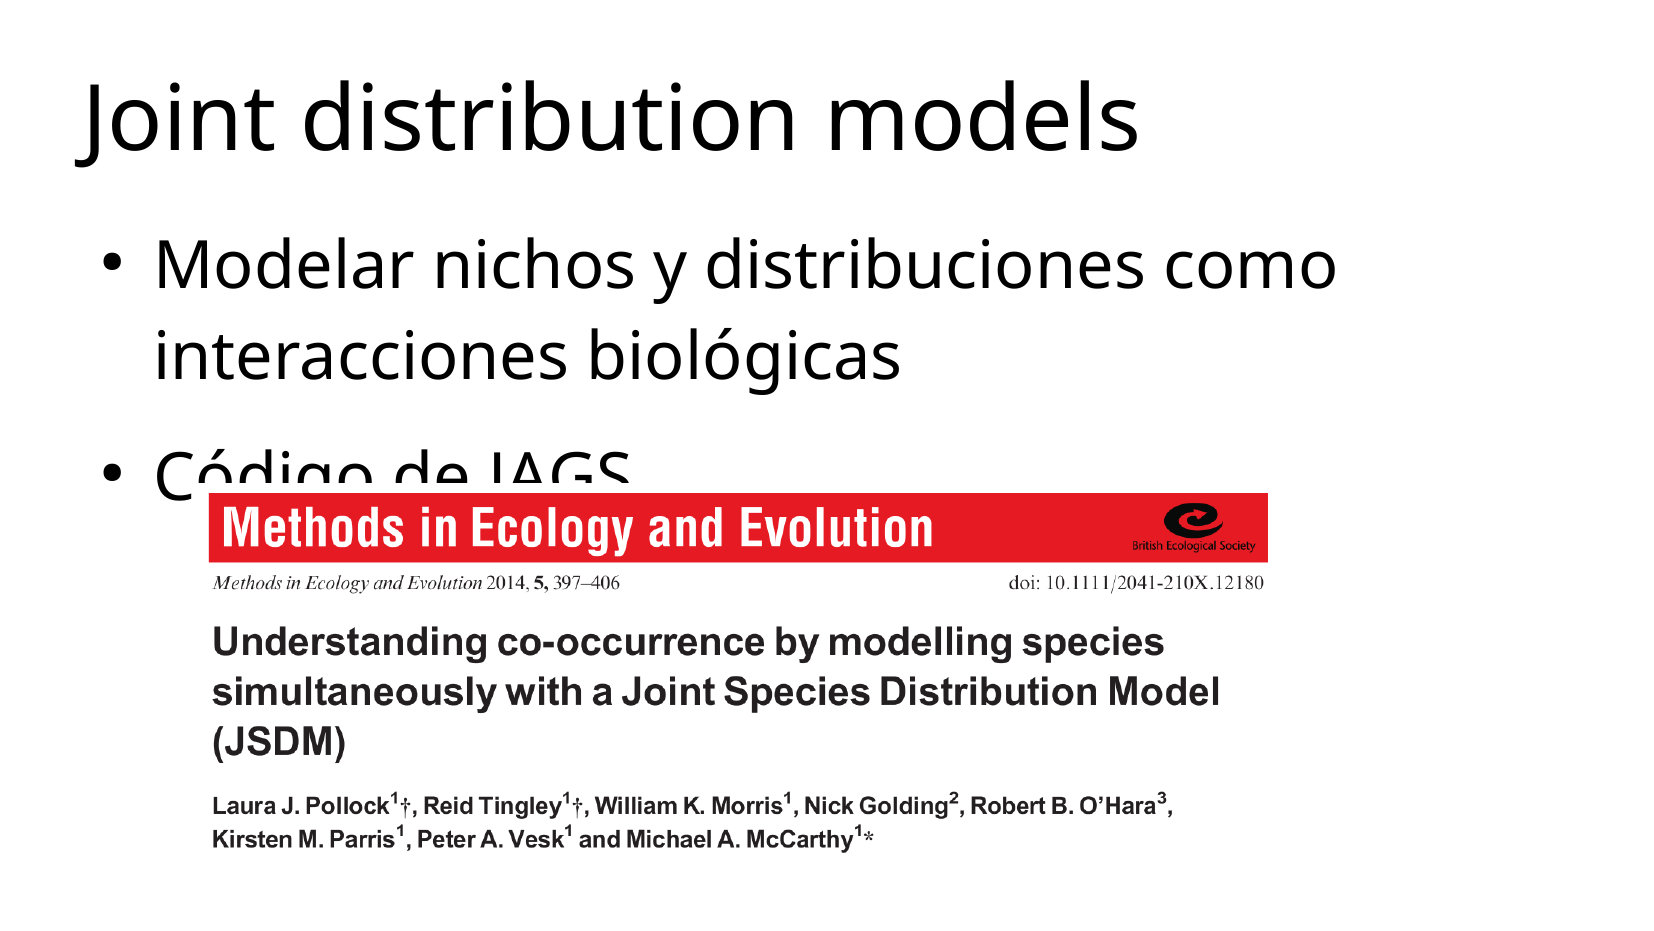

# Joint distribution models
Modelar nichos y distribuciones como interacciones biológicas
Código de JAGS